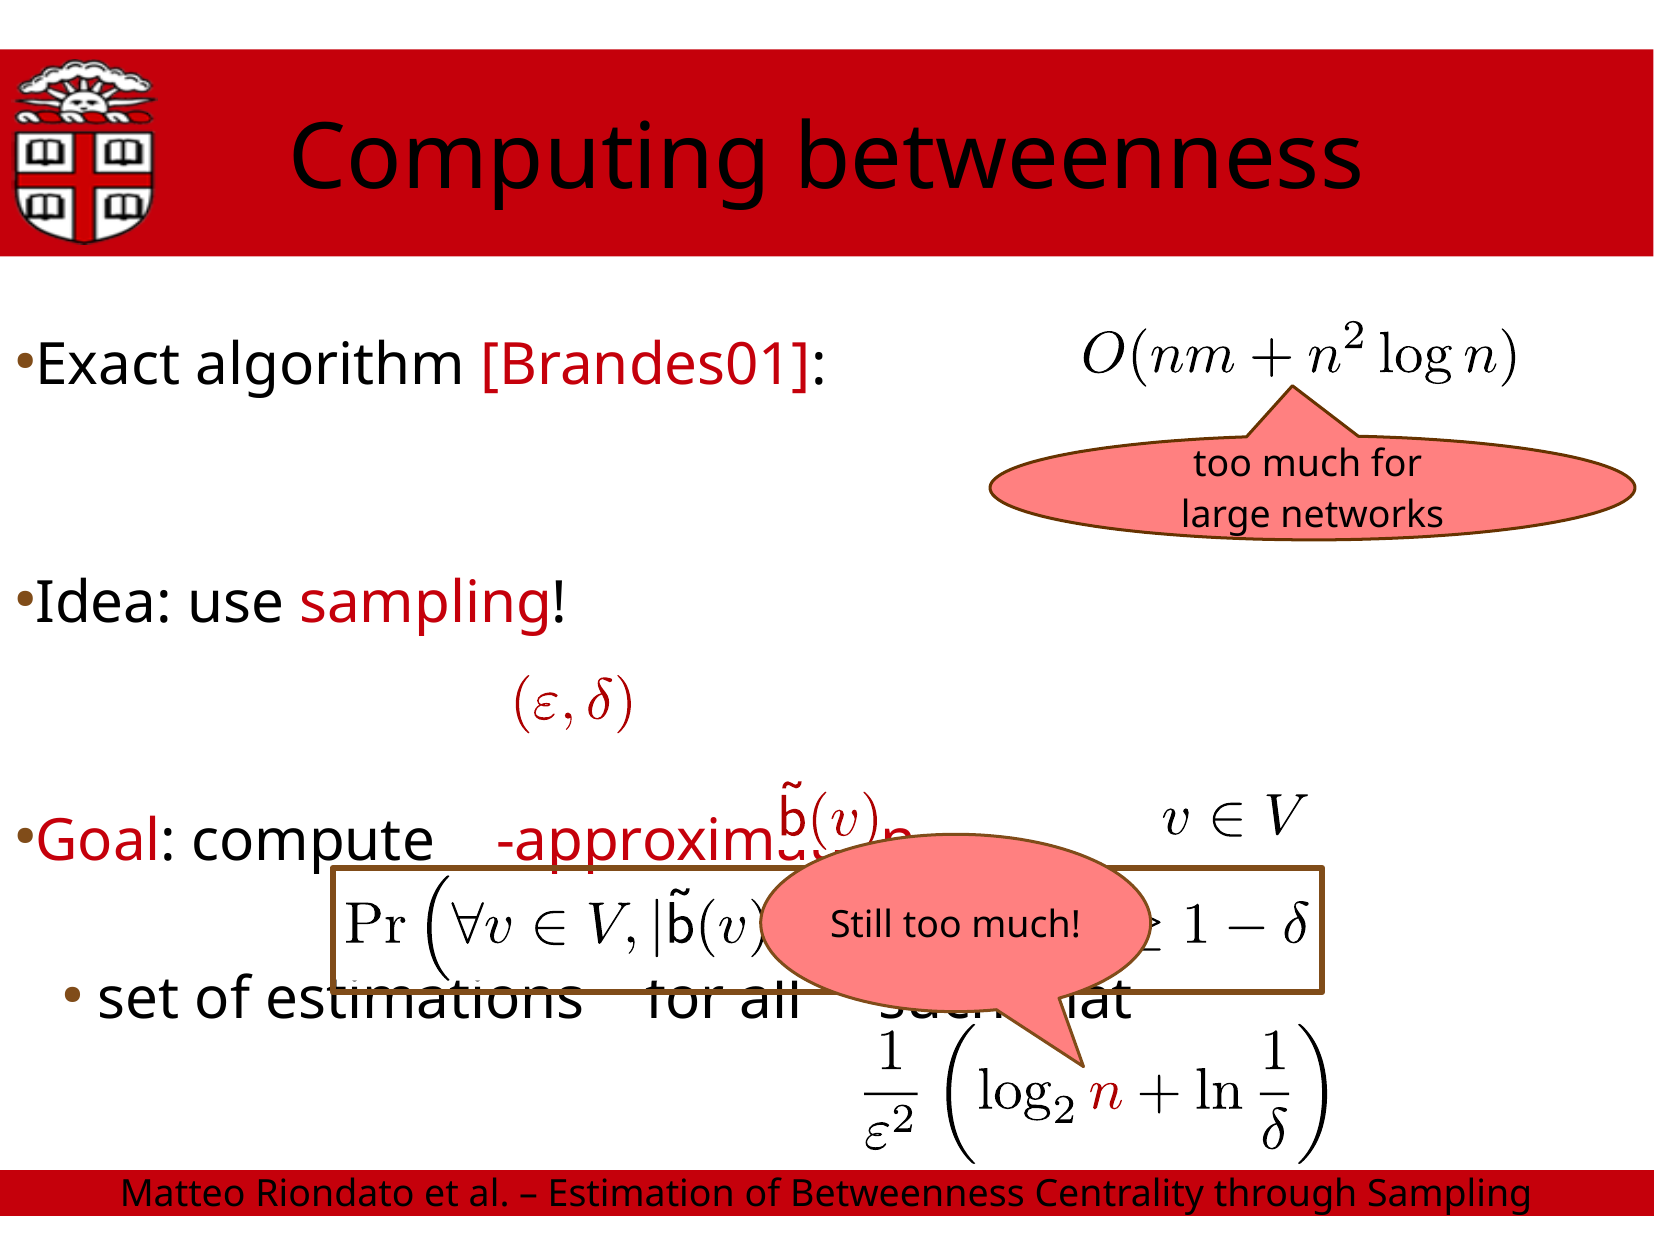

# Computing betweenness
Exact algorithm [Brandes01]:
Idea: use sampling!
Goal: compute -approximation
 set of estimations for all such that
[BrandesPich07]: use samples
too much for
large networks
Still too much!
Matteo Riondato et al. – Estimation of Betweenness Centrality through Sampling